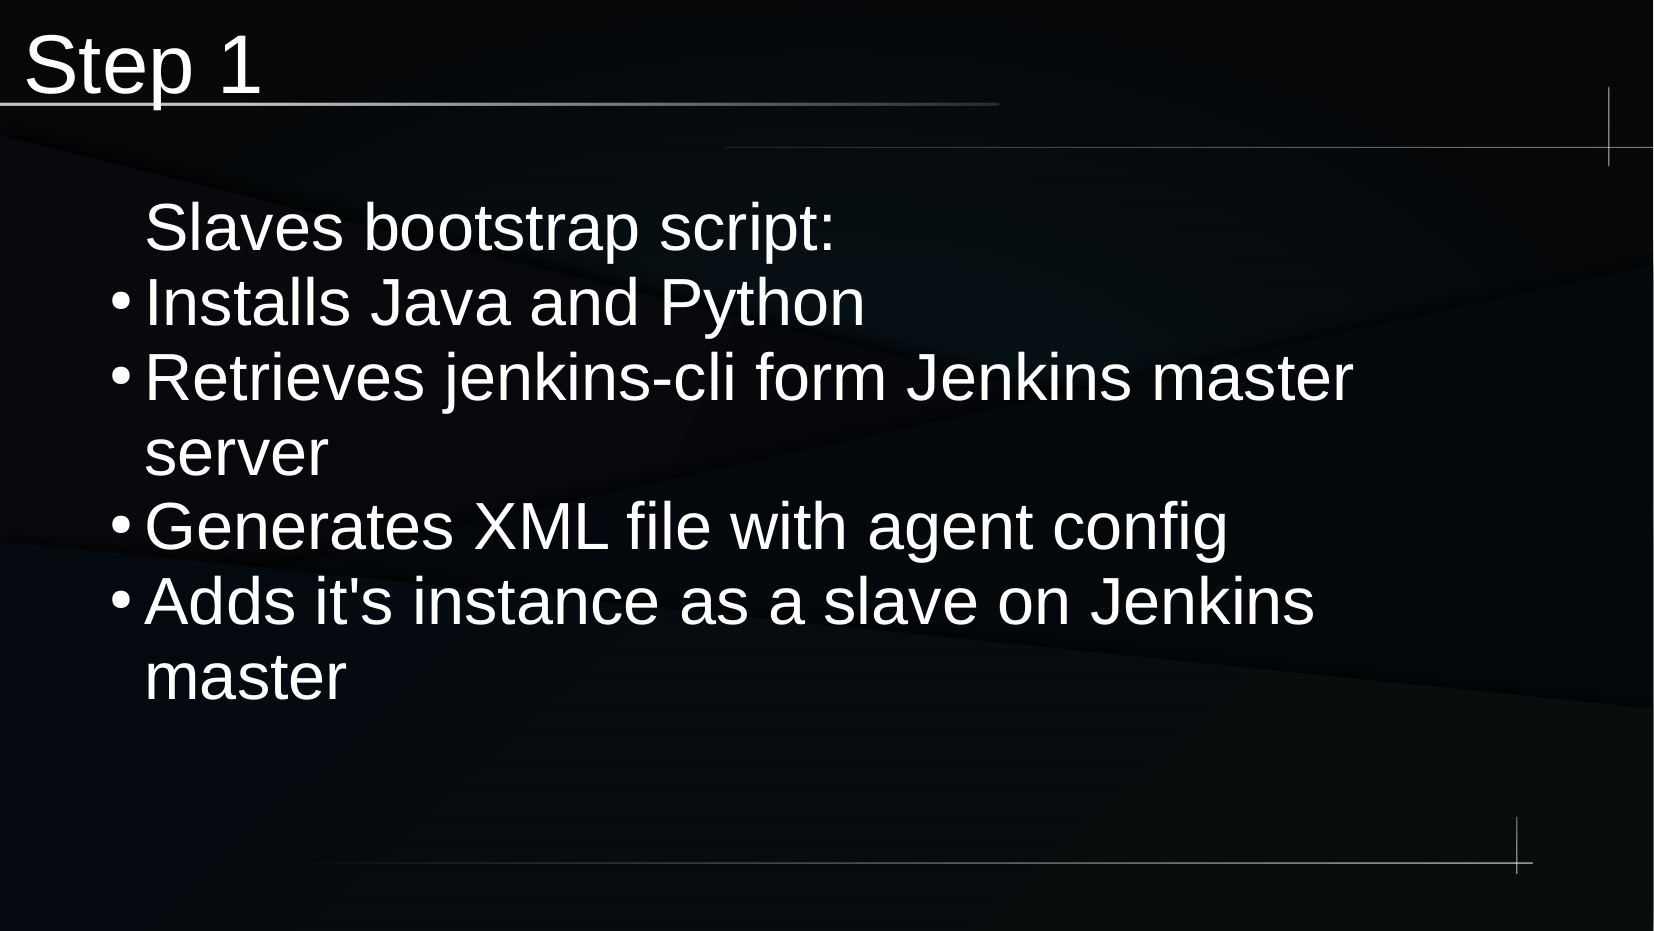

# Step 1
Slaves bootstrap script:
Installs Java and Python
Retrieves jenkins-cli form Jenkins master server
Generates XML file with agent config
Adds it's instance as a slave on Jenkins master